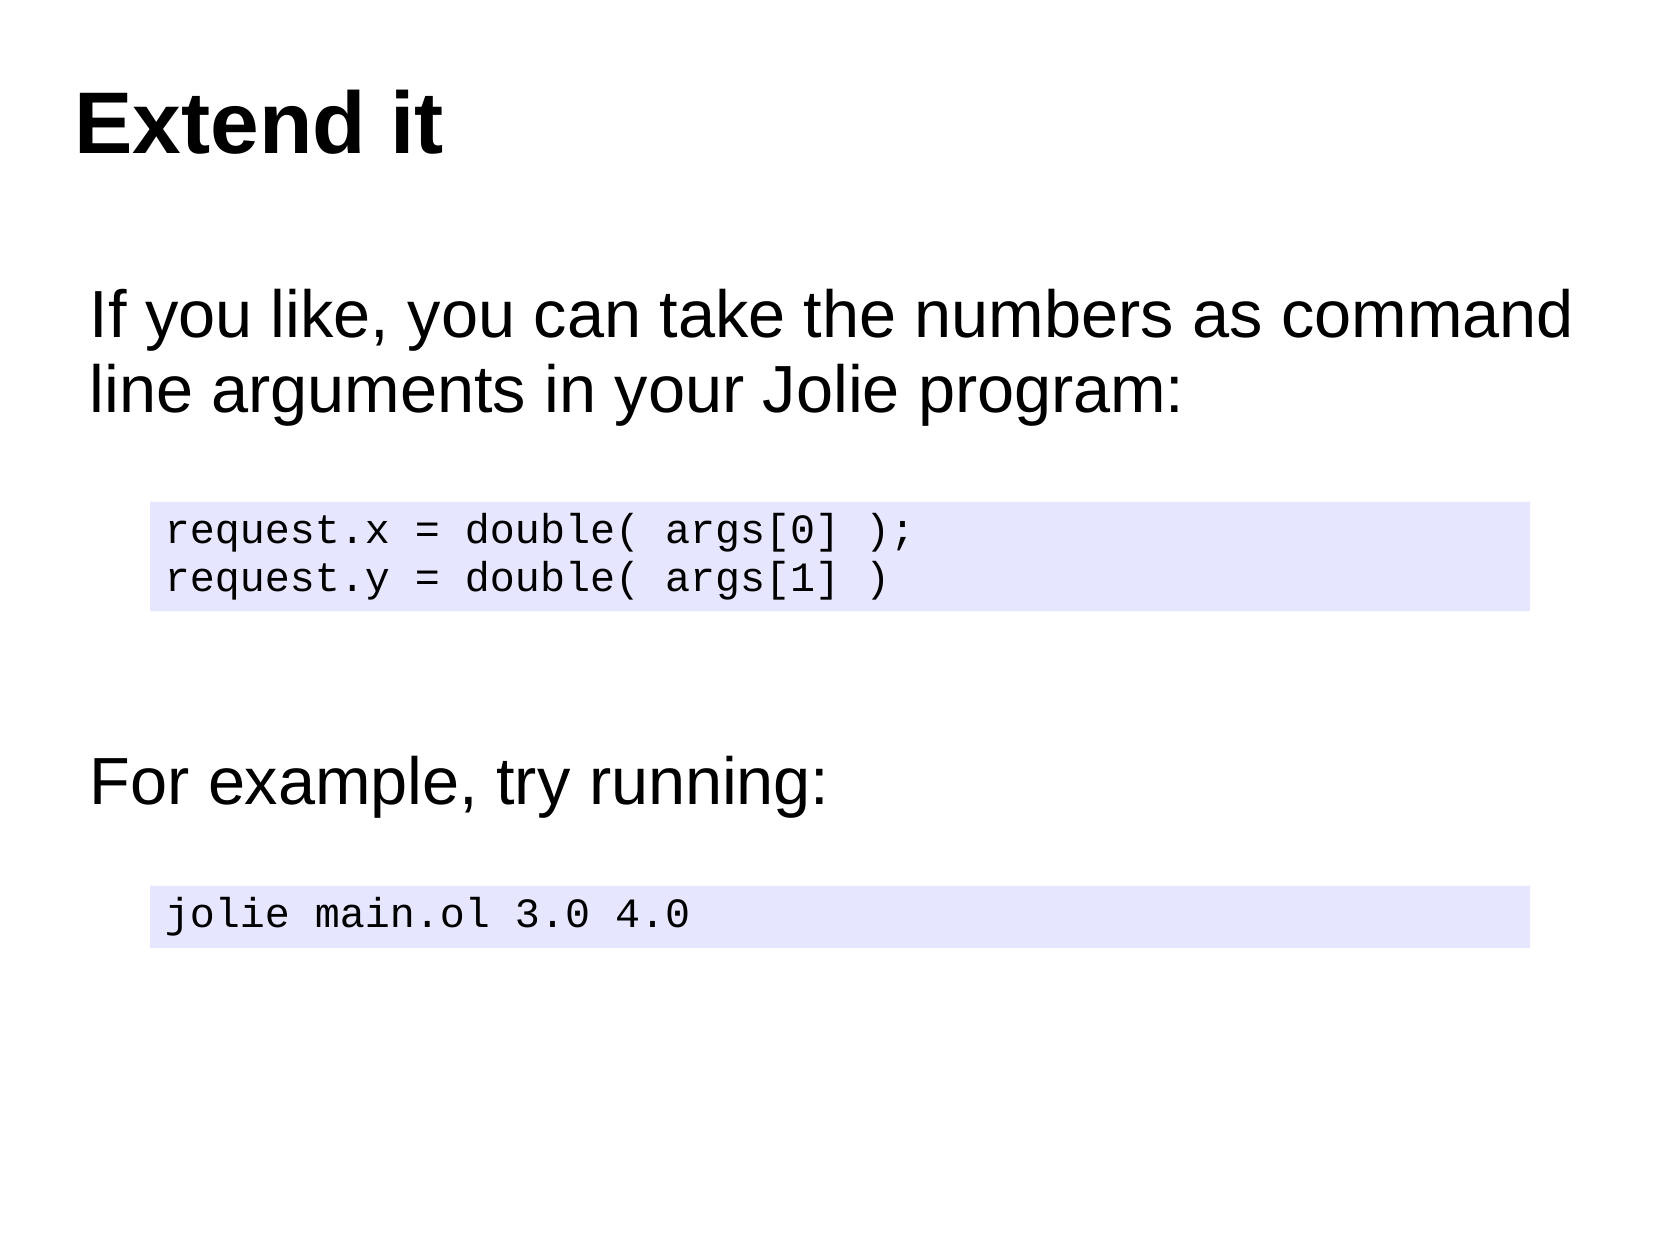

Extend it
If you like, you can take the numbers as command line arguments in your Jolie program:
request.x = double( args[0] );
request.y = double( args[1] )
For example, try running:
jolie main.ol 3.0 4.0